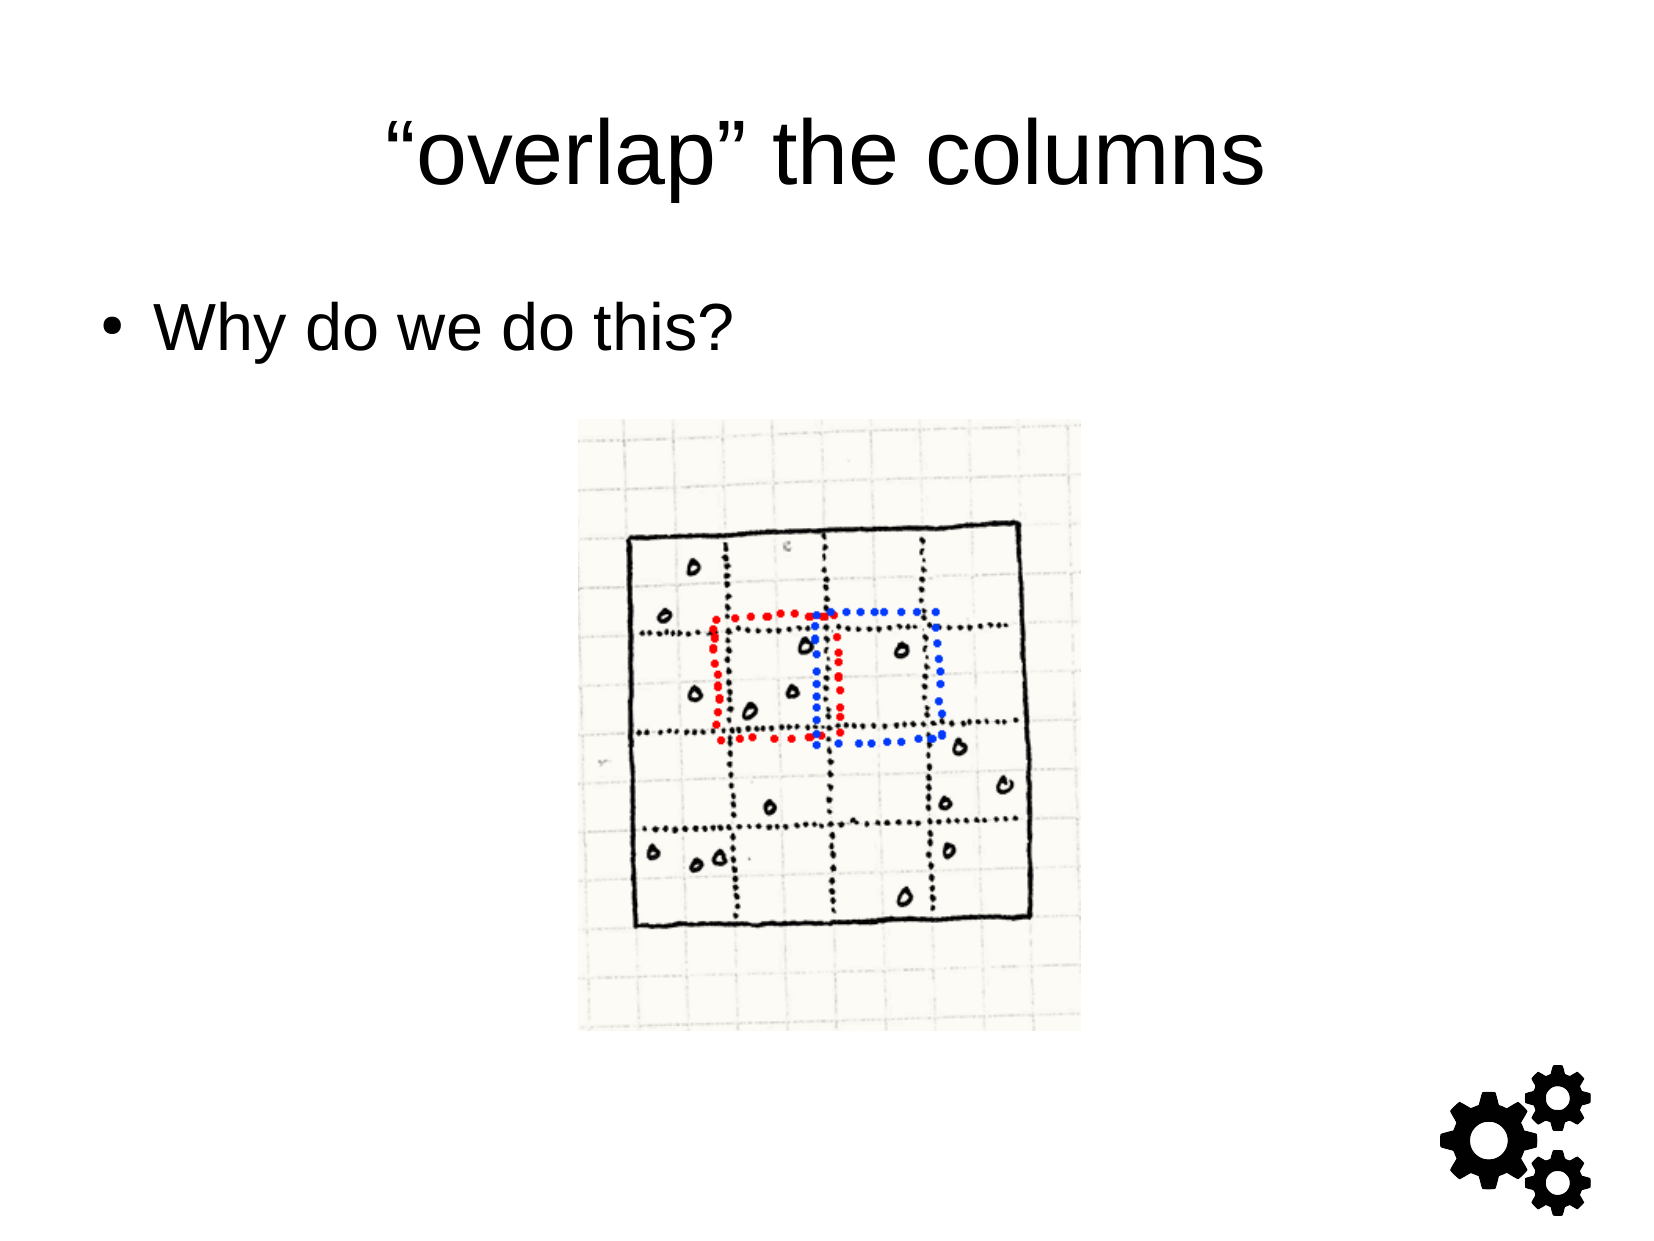

# “overlap” the columns
Why do we do this?